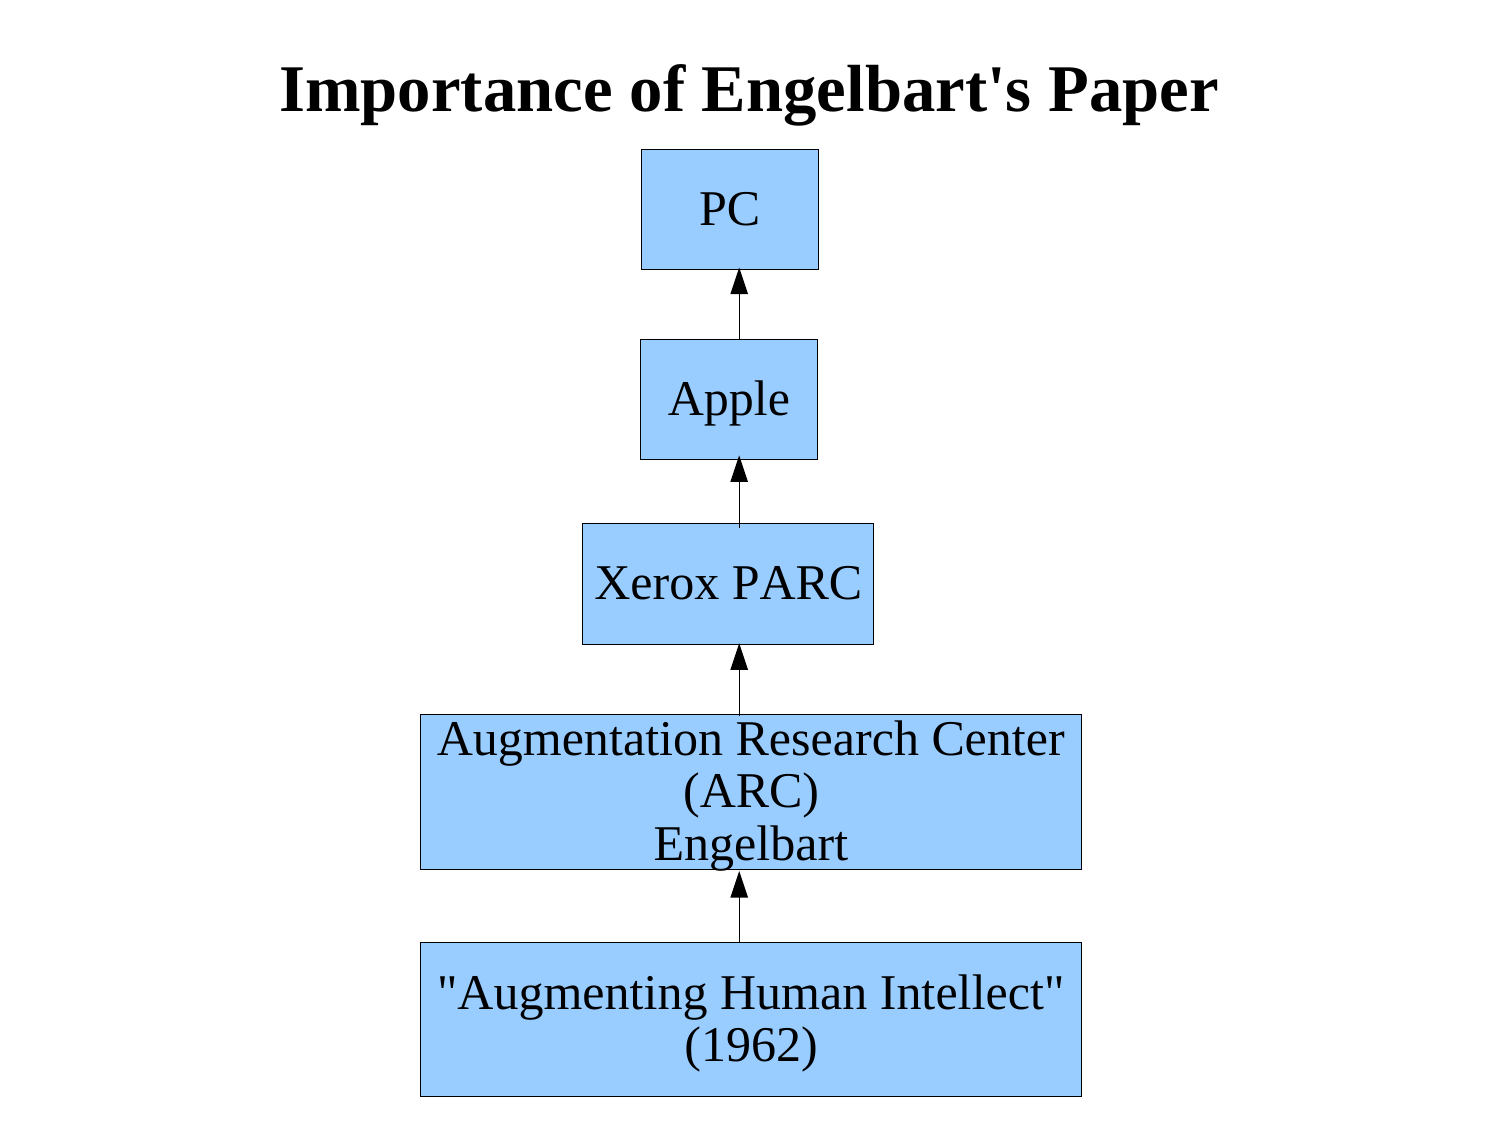

# Importance of Engelbart's Paper
PC
Apple
Xerox PARC
Augmentation Research Center
(ARC)
Engelbart
"Augmenting Human Intellect"
(1962)